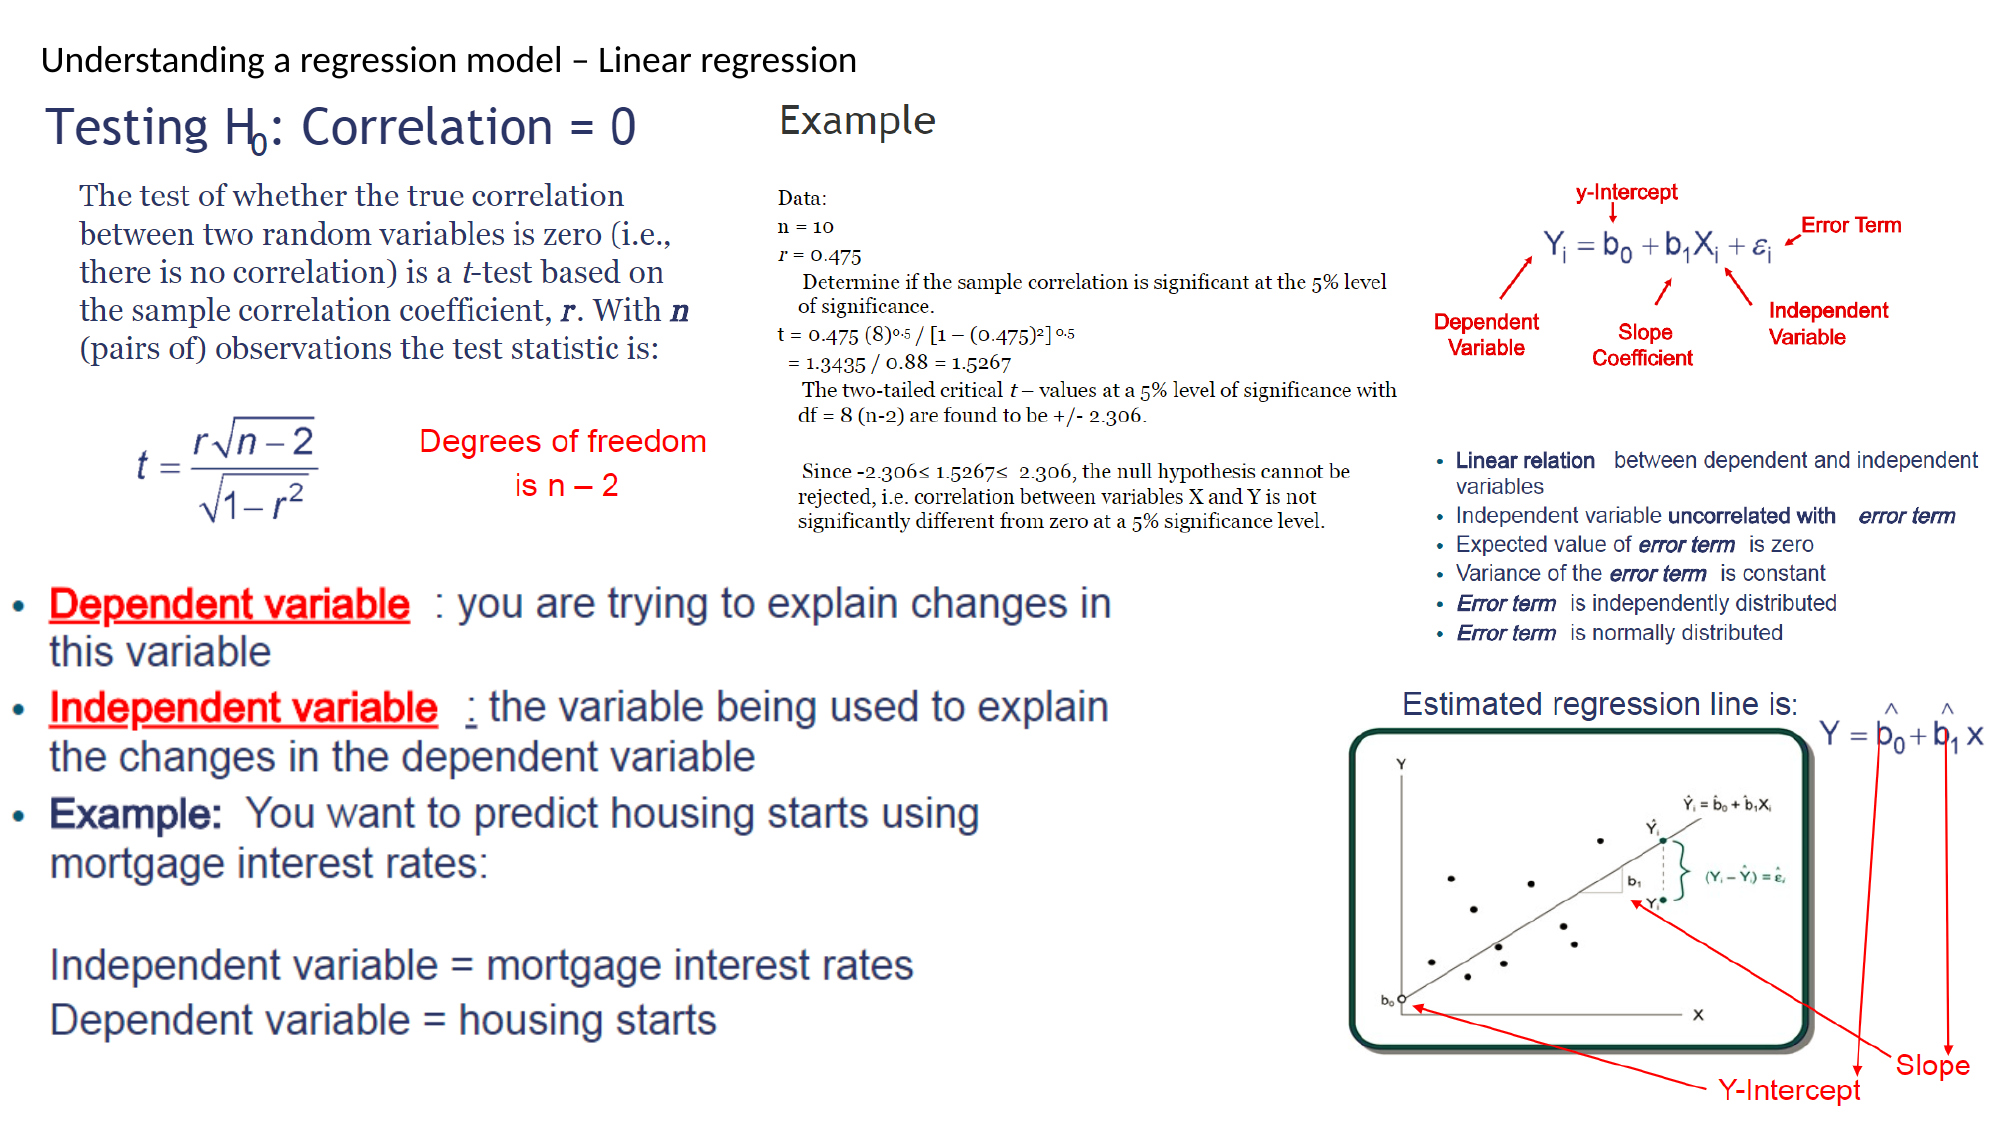

Understanding a regression model – Linear regression